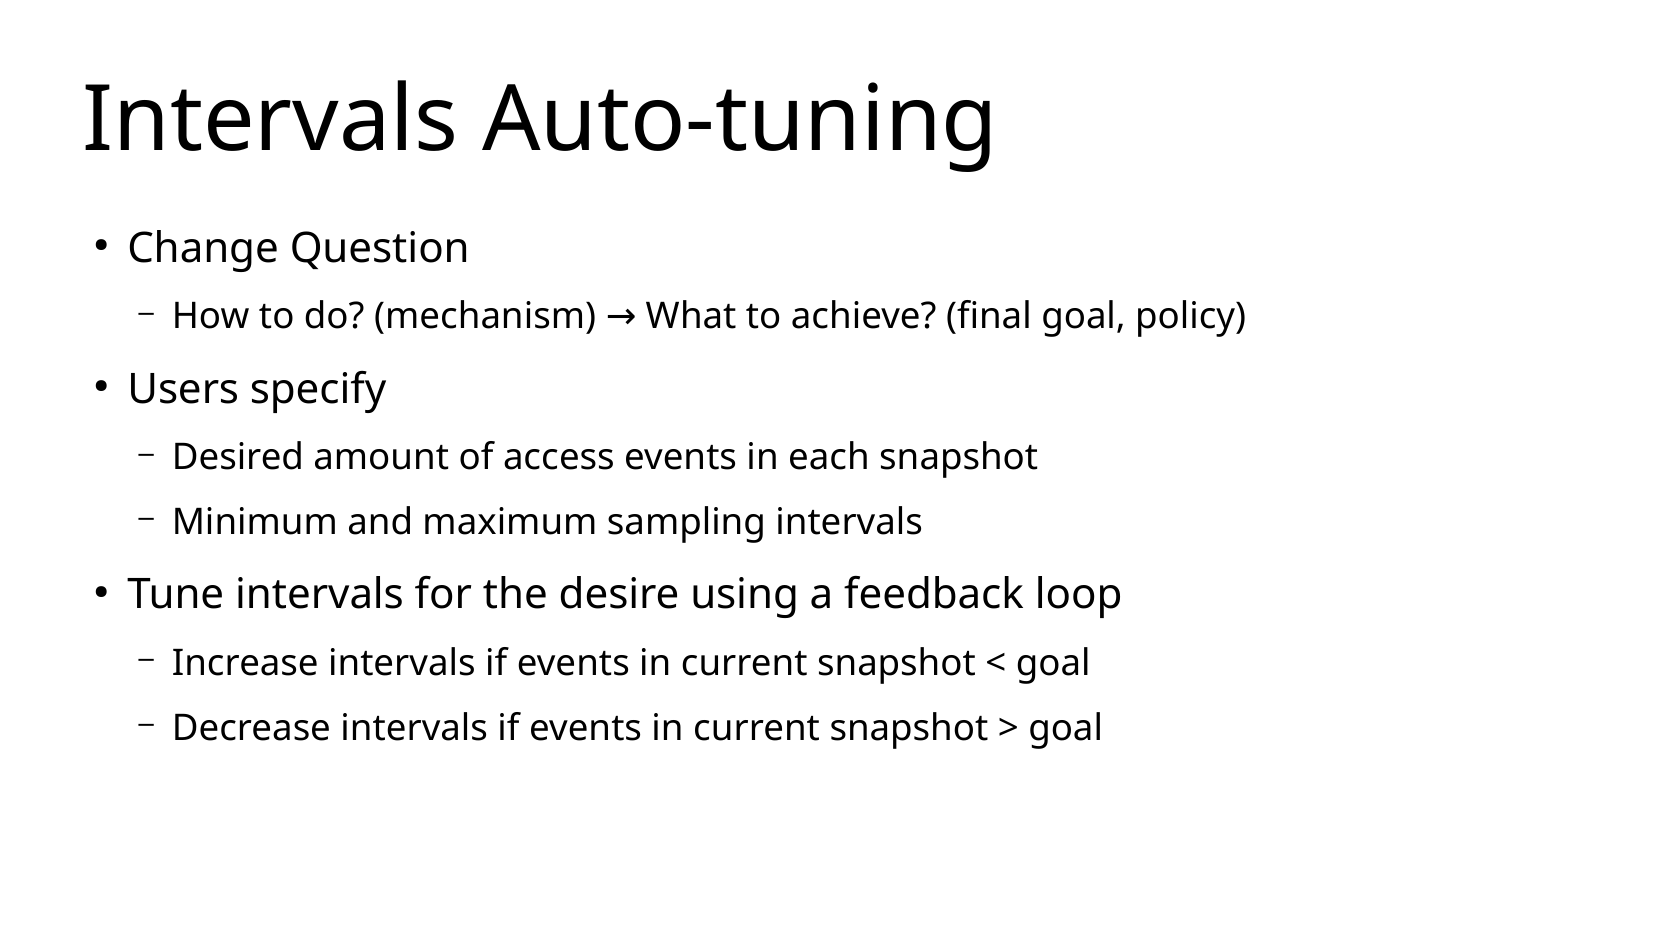

# Intervals Auto-tuning
Change Question
How to do? (mechanism) → What to achieve? (final goal, policy)
Users specify
Desired amount of access events in each snapshot
Minimum and maximum sampling intervals
Tune intervals for the desire using a feedback loop
Increase intervals if events in current snapshot < goal
Decrease intervals if events in current snapshot > goal